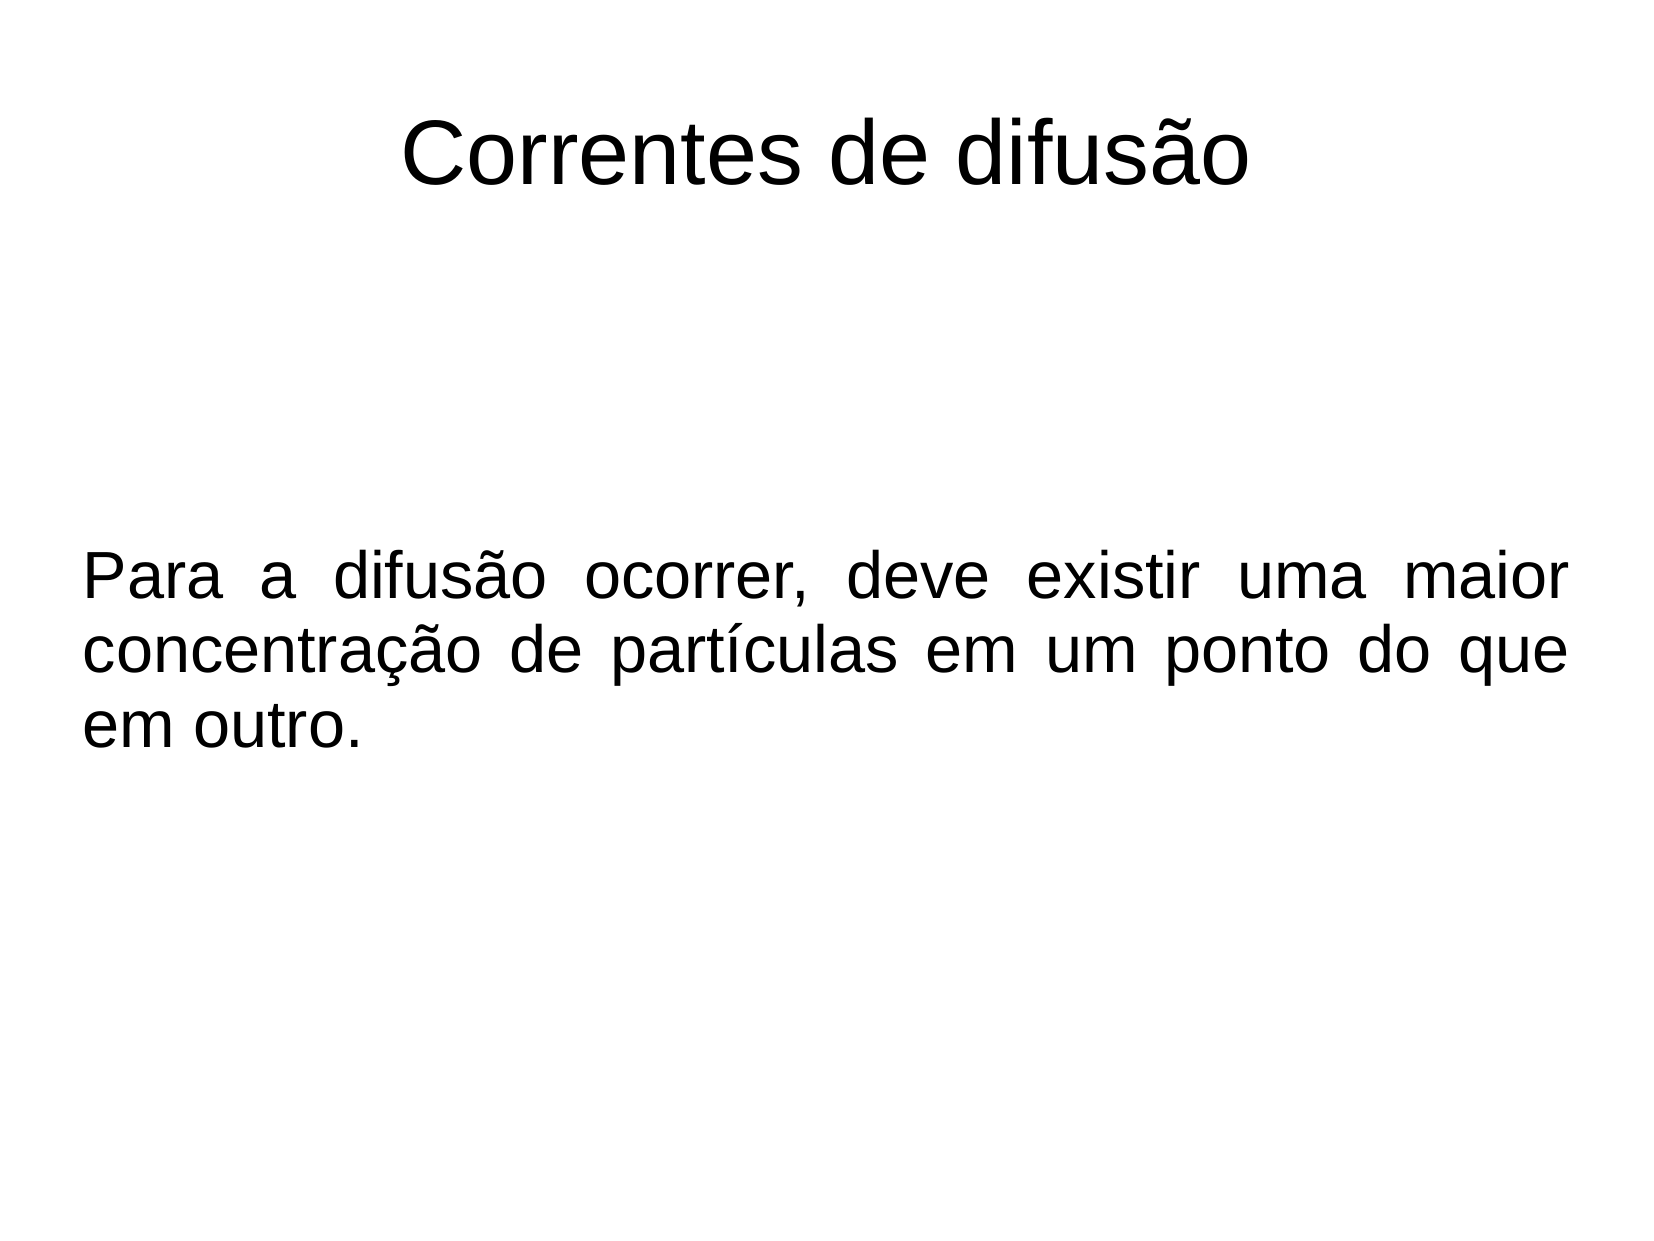

# Correntes de difusão
Para a difusão ocorrer, deve existir uma maior concentração de partículas em um ponto do que em outro.